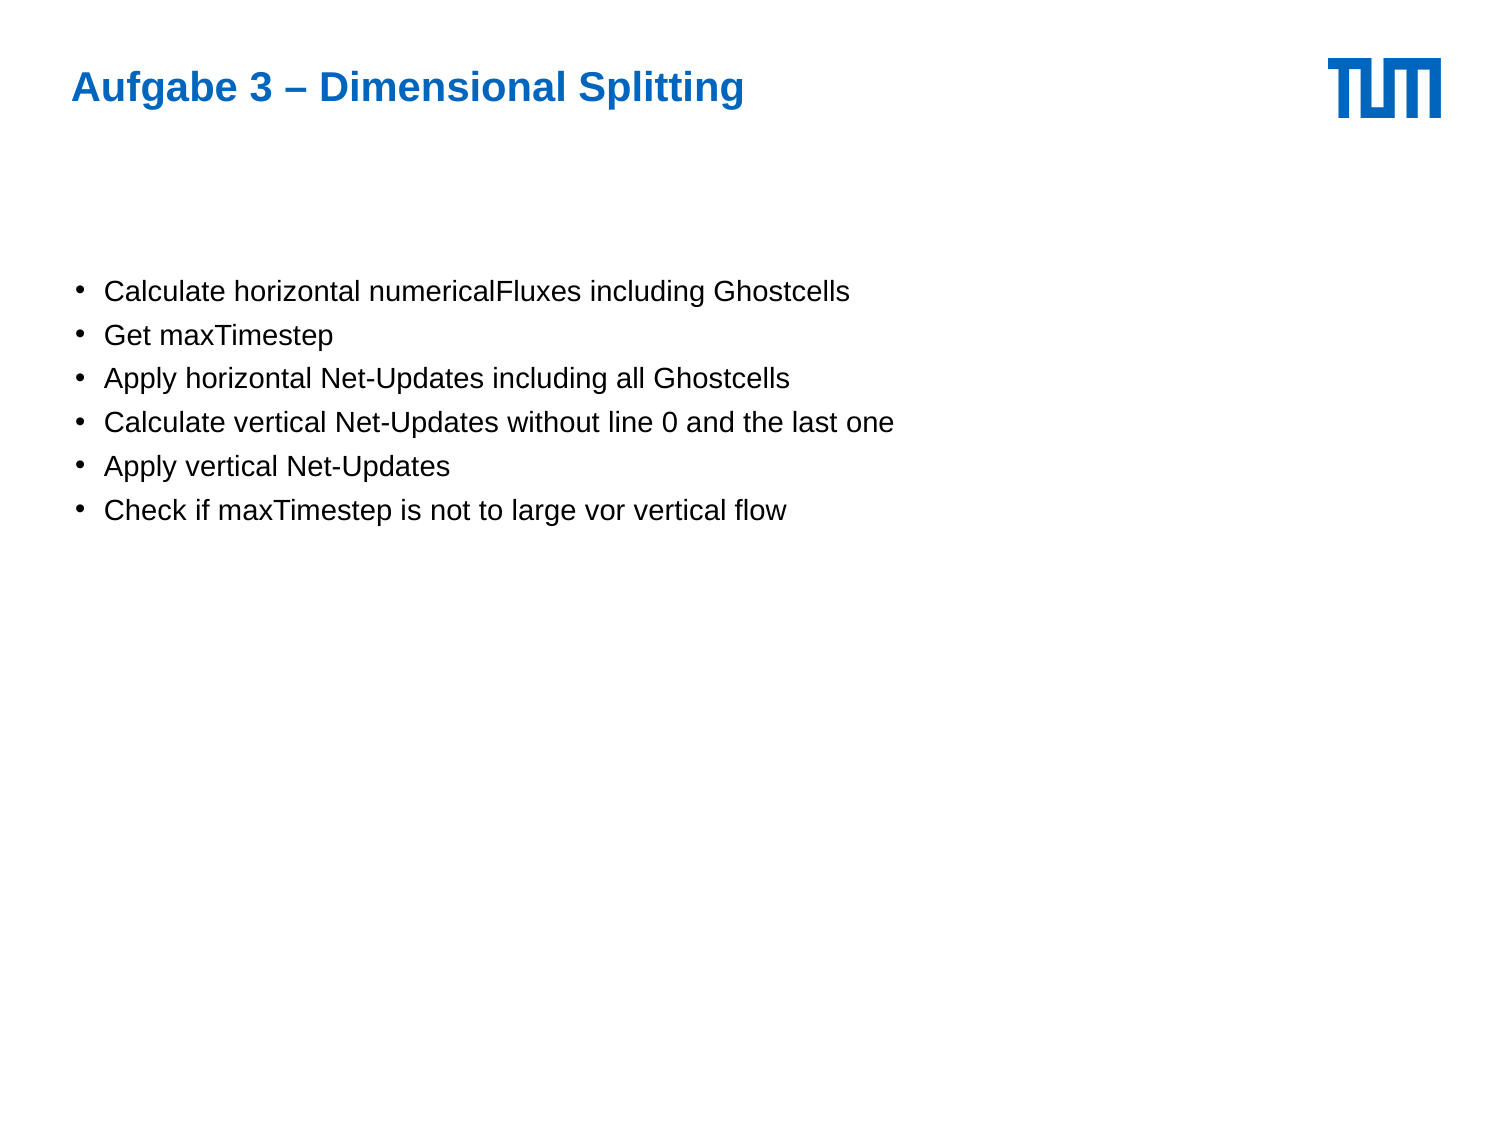

# Aufgabe 3 – Dimensional Splitting
Calculate horizontal numericalFluxes including Ghostcells
Get maxTimestep
Apply horizontal Net-Updates including all Ghostcells
Calculate vertical Net-Updates without line 0 and the last one
Apply vertical Net-Updates
Check if maxTimestep is not to large vor vertical flow